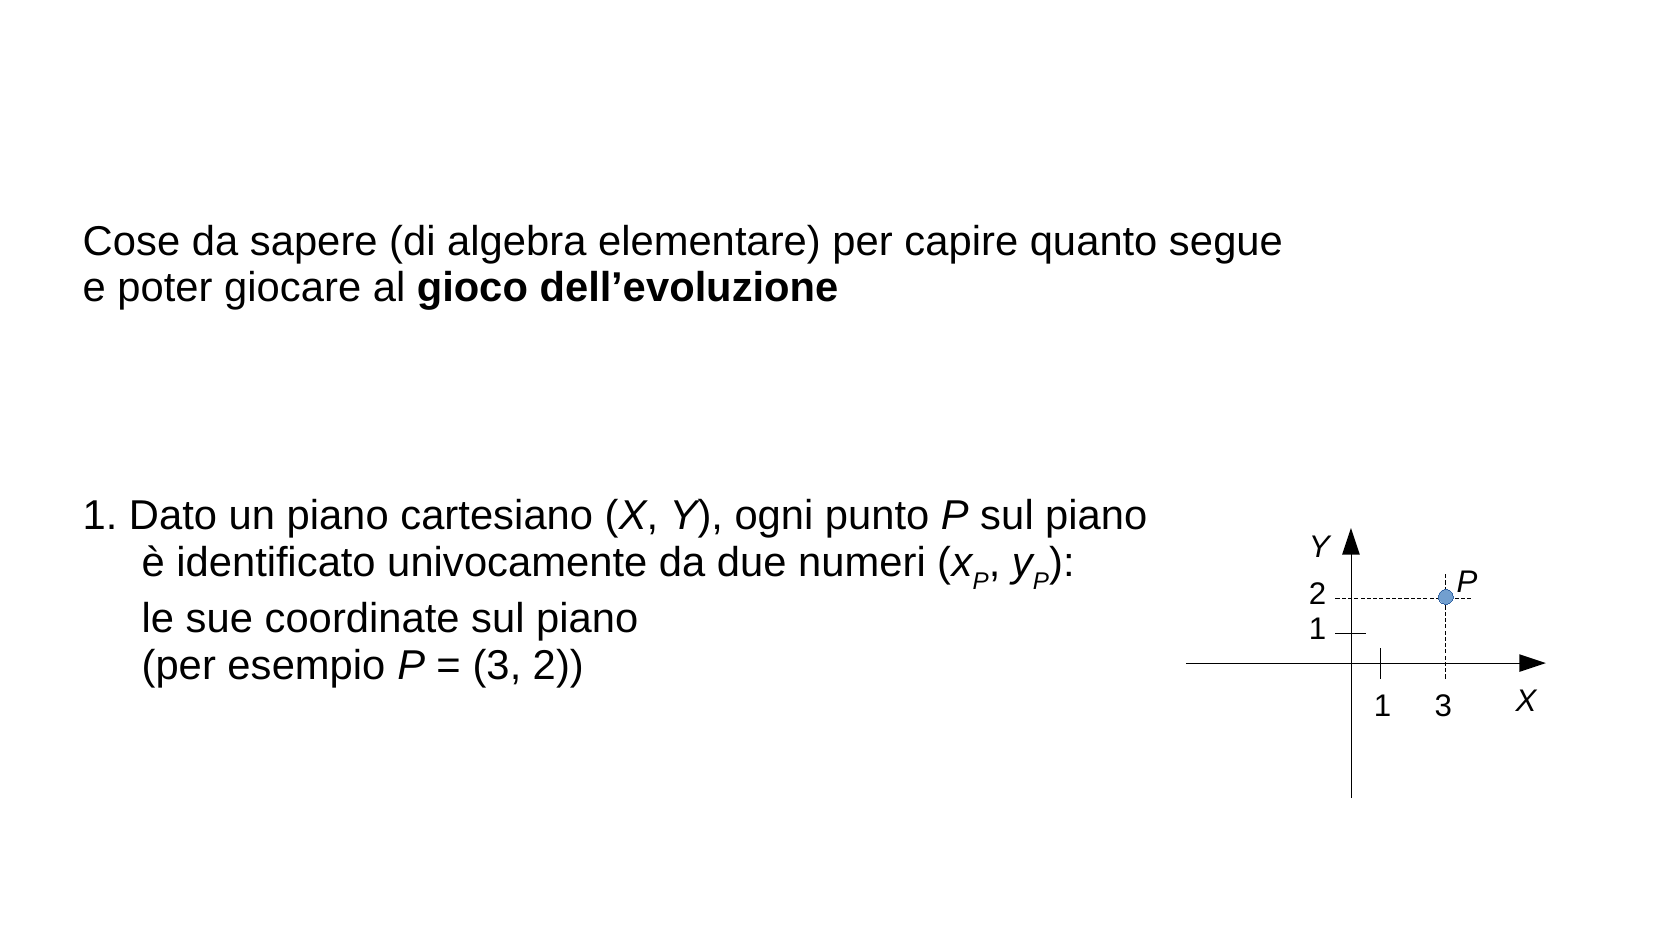

# Cose da sapere (di algebra elementare) per capire quanto segue e poter giocare al gioco dell’evoluzione
1. Dato un piano cartesiano (X, Y), ogni punto P sul piano
	è identificato univocamente da due numeri (xP, yP):
	le sue coordinate sul piano
	(per esempio P = (3, 2))
Y
P
2
1
X
1
3